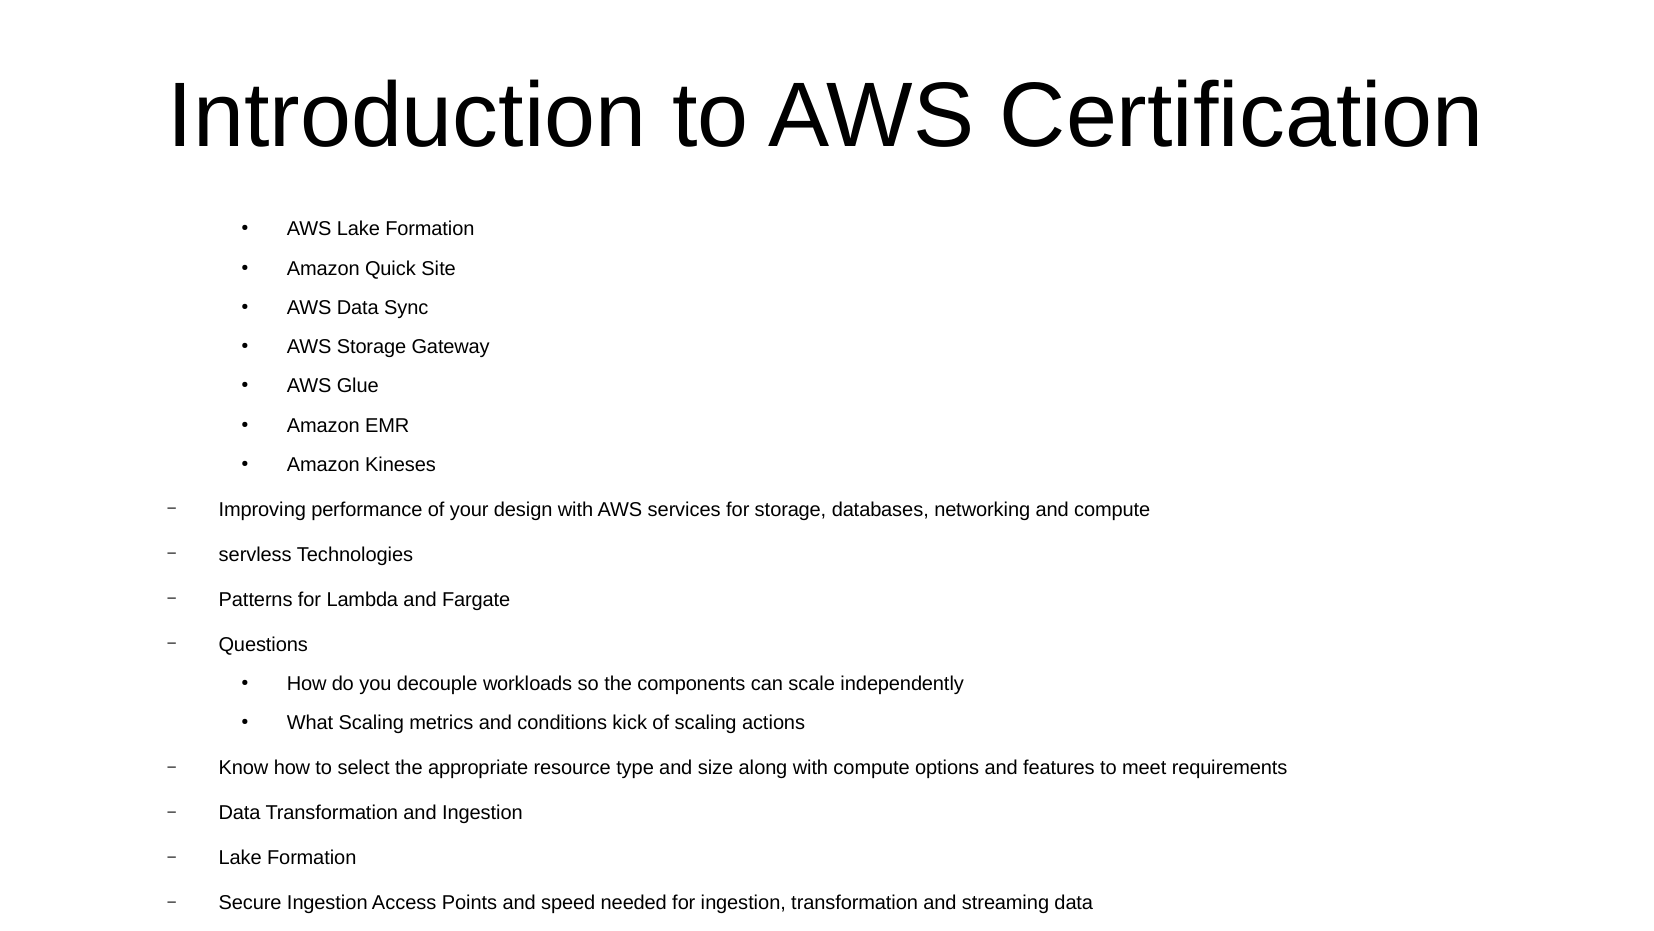

# Introduction to AWS Certification
AWS Lake Formation
Amazon Quick Site
AWS Data Sync
AWS Storage Gateway
AWS Glue
Amazon EMR
Amazon Kineses
Improving performance of your design with AWS services for storage, databases, networking and compute
servless Technologies
Patterns for Lambda and Fargate
Questions
How do you decouple workloads so the components can scale independently
What Scaling metrics and conditions kick of scaling actions
Know how to select the appropriate resource type and size along with compute options and features to meet requirements
Data Transformation and Ingestion
Lake Formation
Secure Ingestion Access Points and speed needed for ingestion, transformation and streaming data